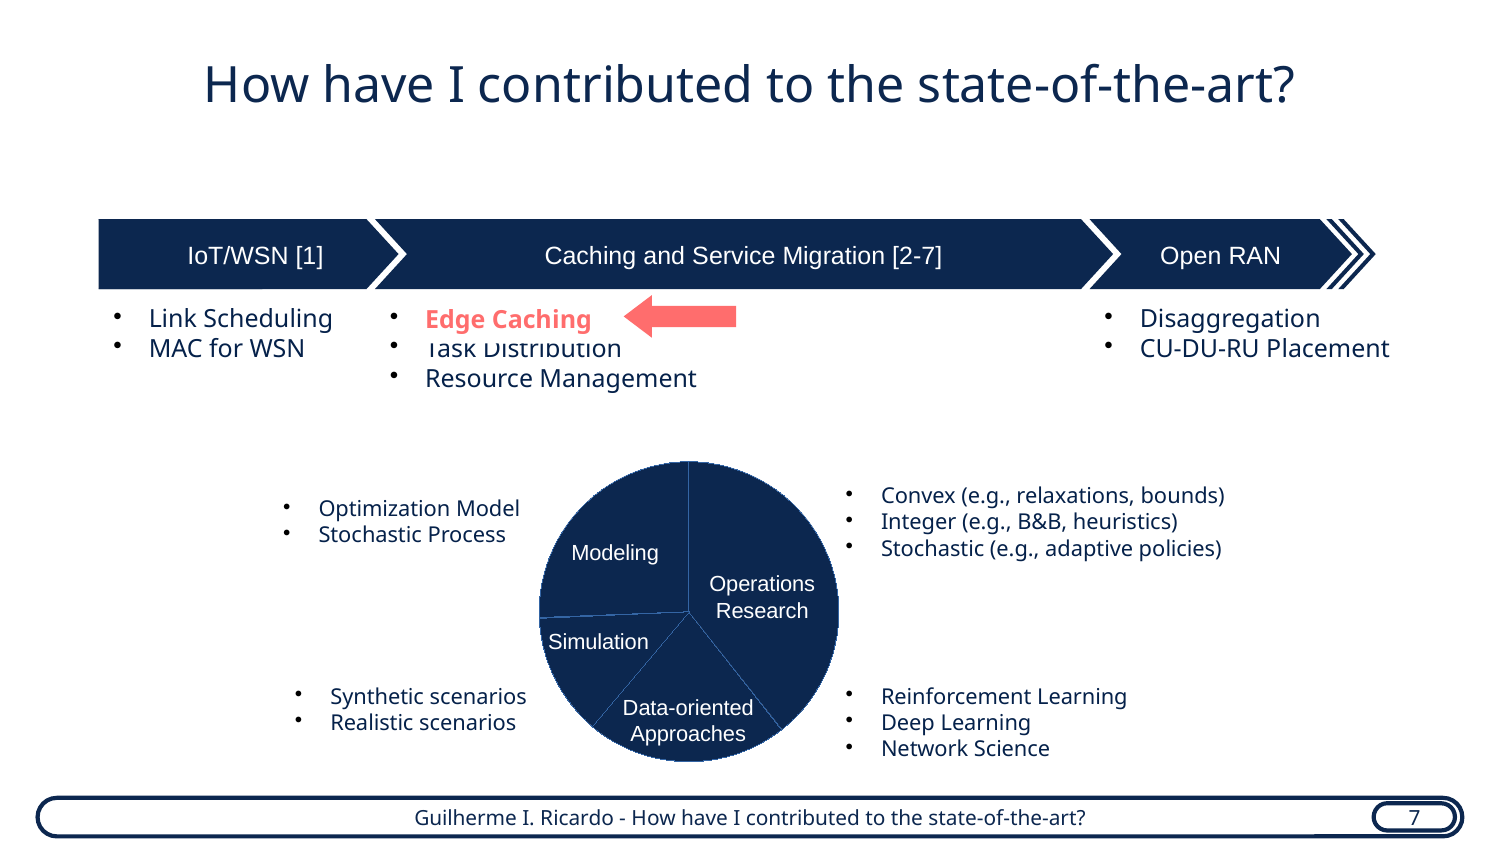

# How have I contributed to the state-of-the-art?
 IoT/WSN [1]
Caching and Service Migration [2-7]
Open RAN
Edge Caching
Link Scheduling
MAC for WSN
Edge Caching
Task Distribution
Resource Management
Disaggregation
CU-DU-RU Placement
Convex (e.g., relaxations, bounds)
Integer (e.g., B&B, heuristics)
Stochastic (e.g., adaptive policies)
Optimization Model
Stochastic Process
Modeling
Operations
Research
Simulation
Synthetic scenarios
Realistic scenarios
Reinforcement Learning
Deep Learning
Network Science
Data-oriented Approaches
Guilherme I. Ricardo - How have I contributed to the state-of-the-art?
7